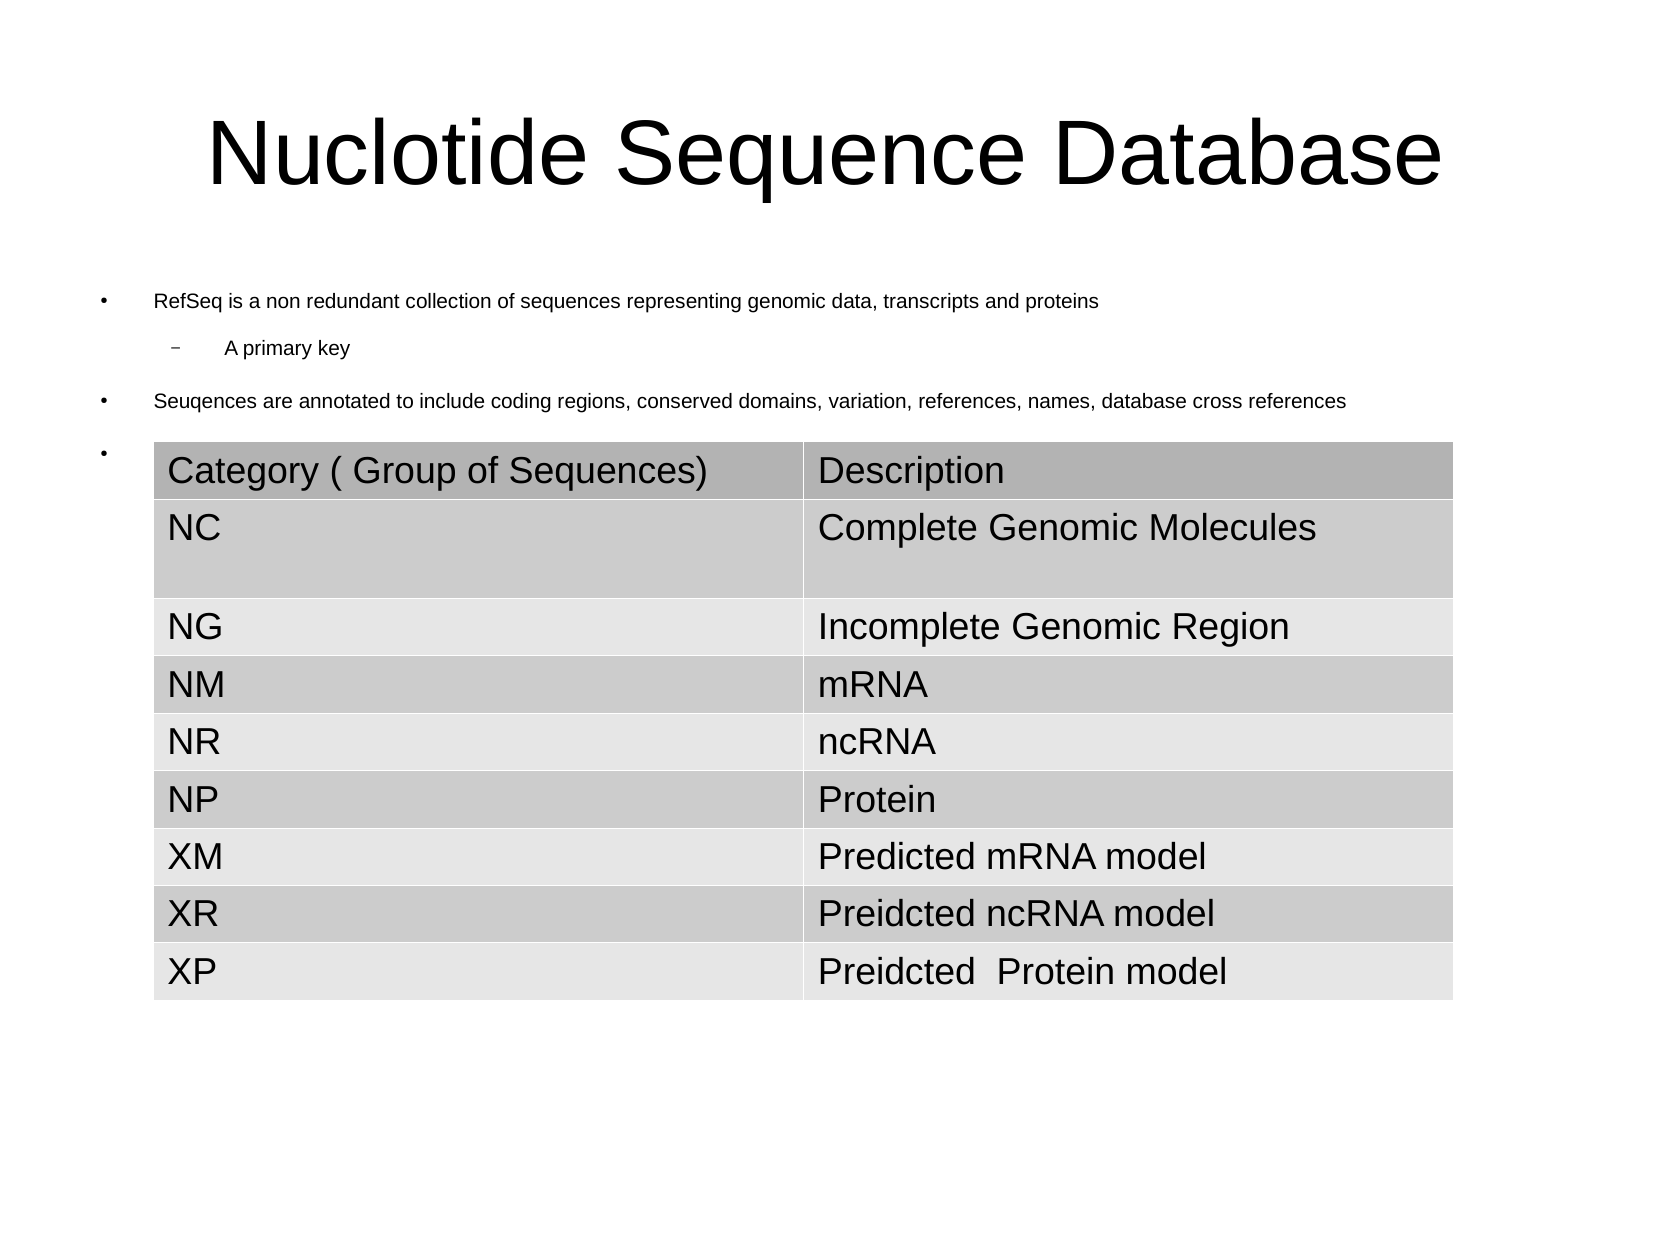

# Nuclotide Sequence Database
RefSeq is a non redundant collection of sequences representing genomic data, transcripts and proteins
A primary key
Seuqences are annotated to include coding regions, conserved domains, variation, references, names, database cross references
| Category ( Group of Sequences) | Description |
| --- | --- |
| NC | Complete Genomic Molecules |
| NG | Incomplete Genomic Region |
| NM | mRNA |
| NR | ncRNA |
| NP | Protein |
| XM | Predicted mRNA model |
| XR | Preidcted ncRNA model |
| XP | Preidcted Protein model |